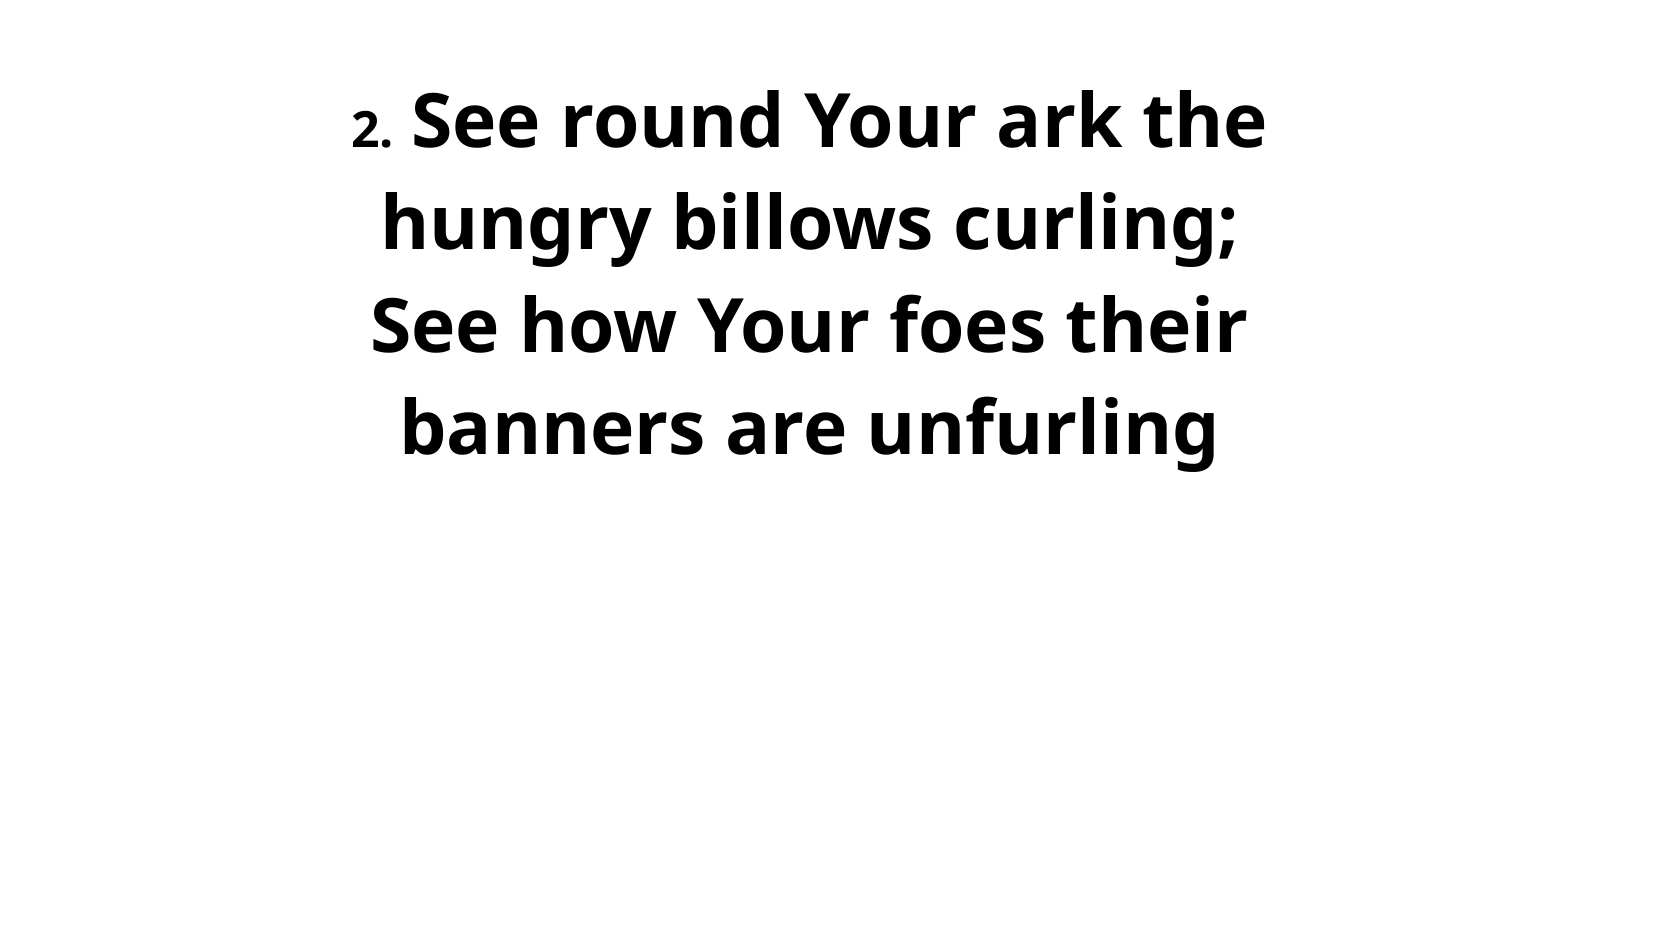

2. See round Your ark the
hungry billows curling;
See how Your foes their
banners are unfurling